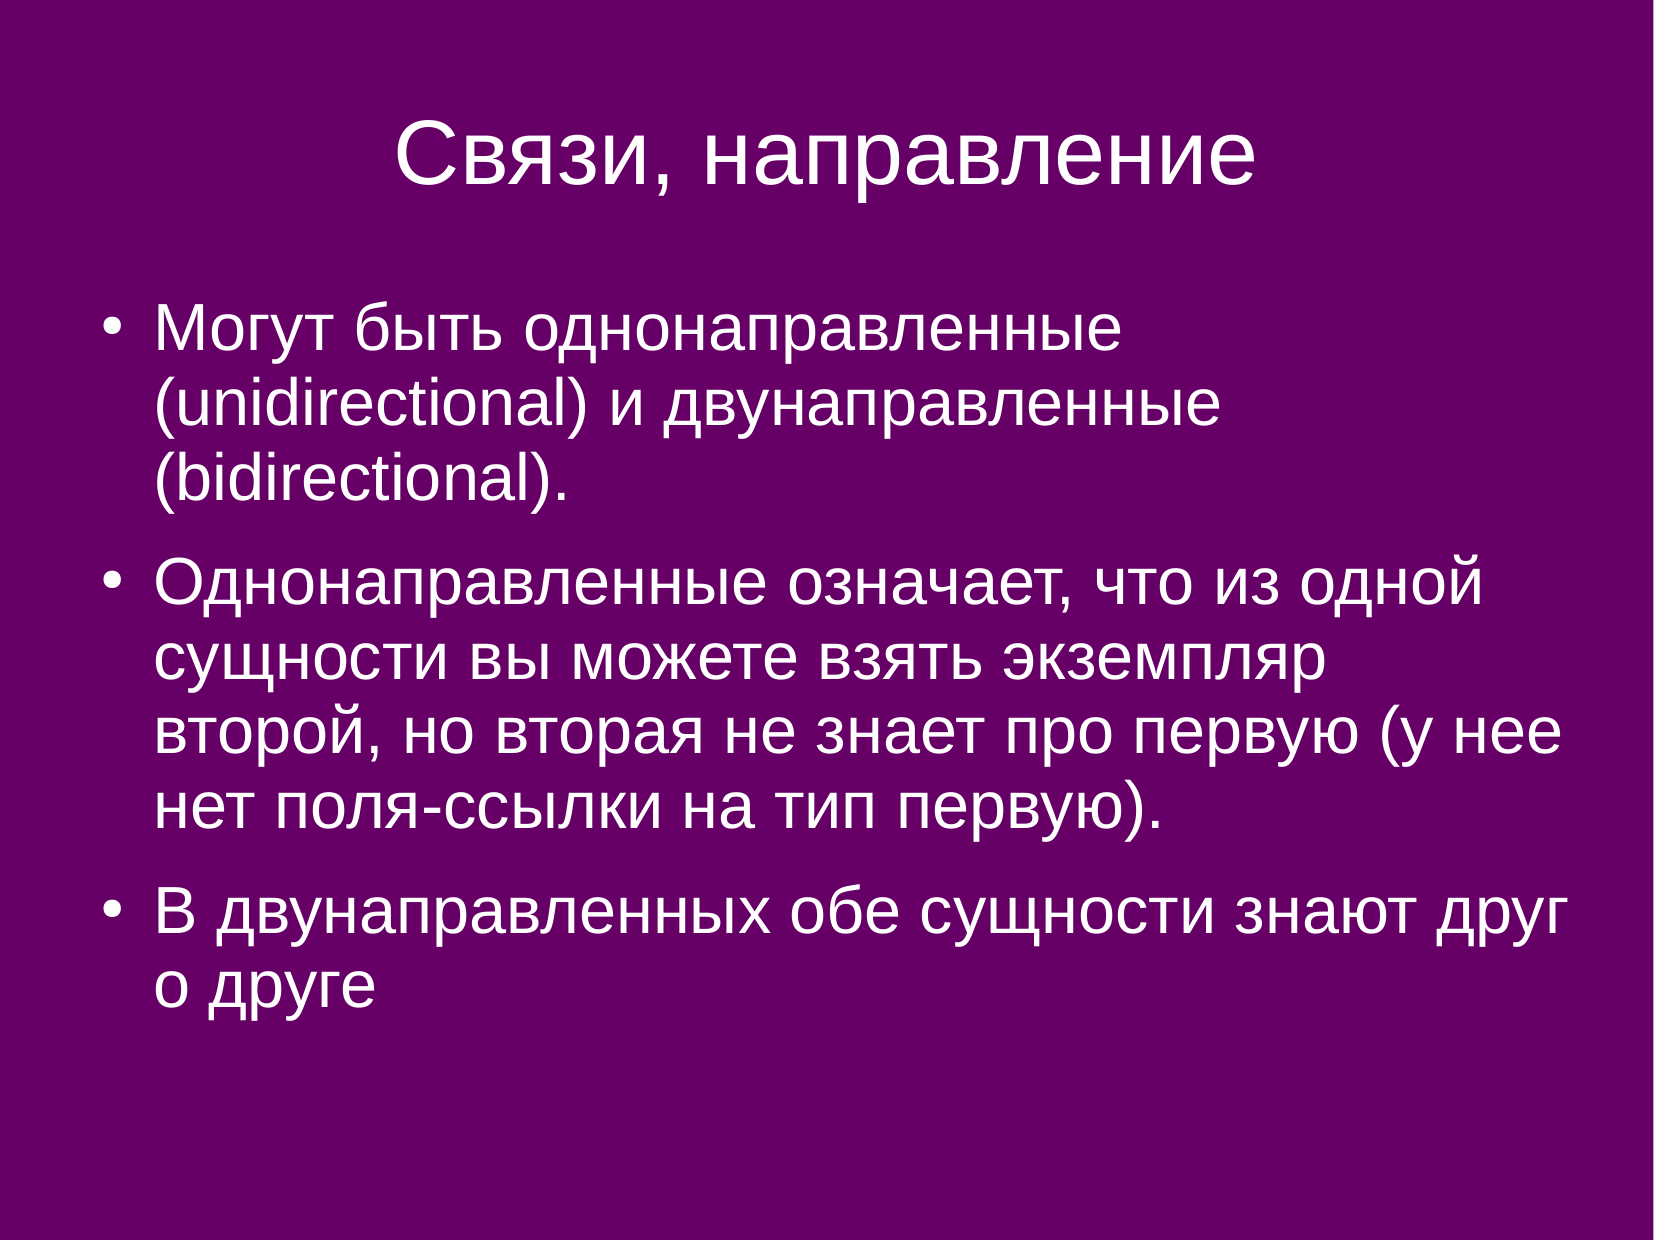

# Связи, направление
Могут быть однонаправленные (unidirectional) и двунаправленные (bidirectional).
Однонаправленные означает, что из одной сущности вы можете взять экземпляр второй, но вторая не знает про первую (у нее нет поля-ссылки на тип первую).
В двунаправленных обе сущности знают друг о друге